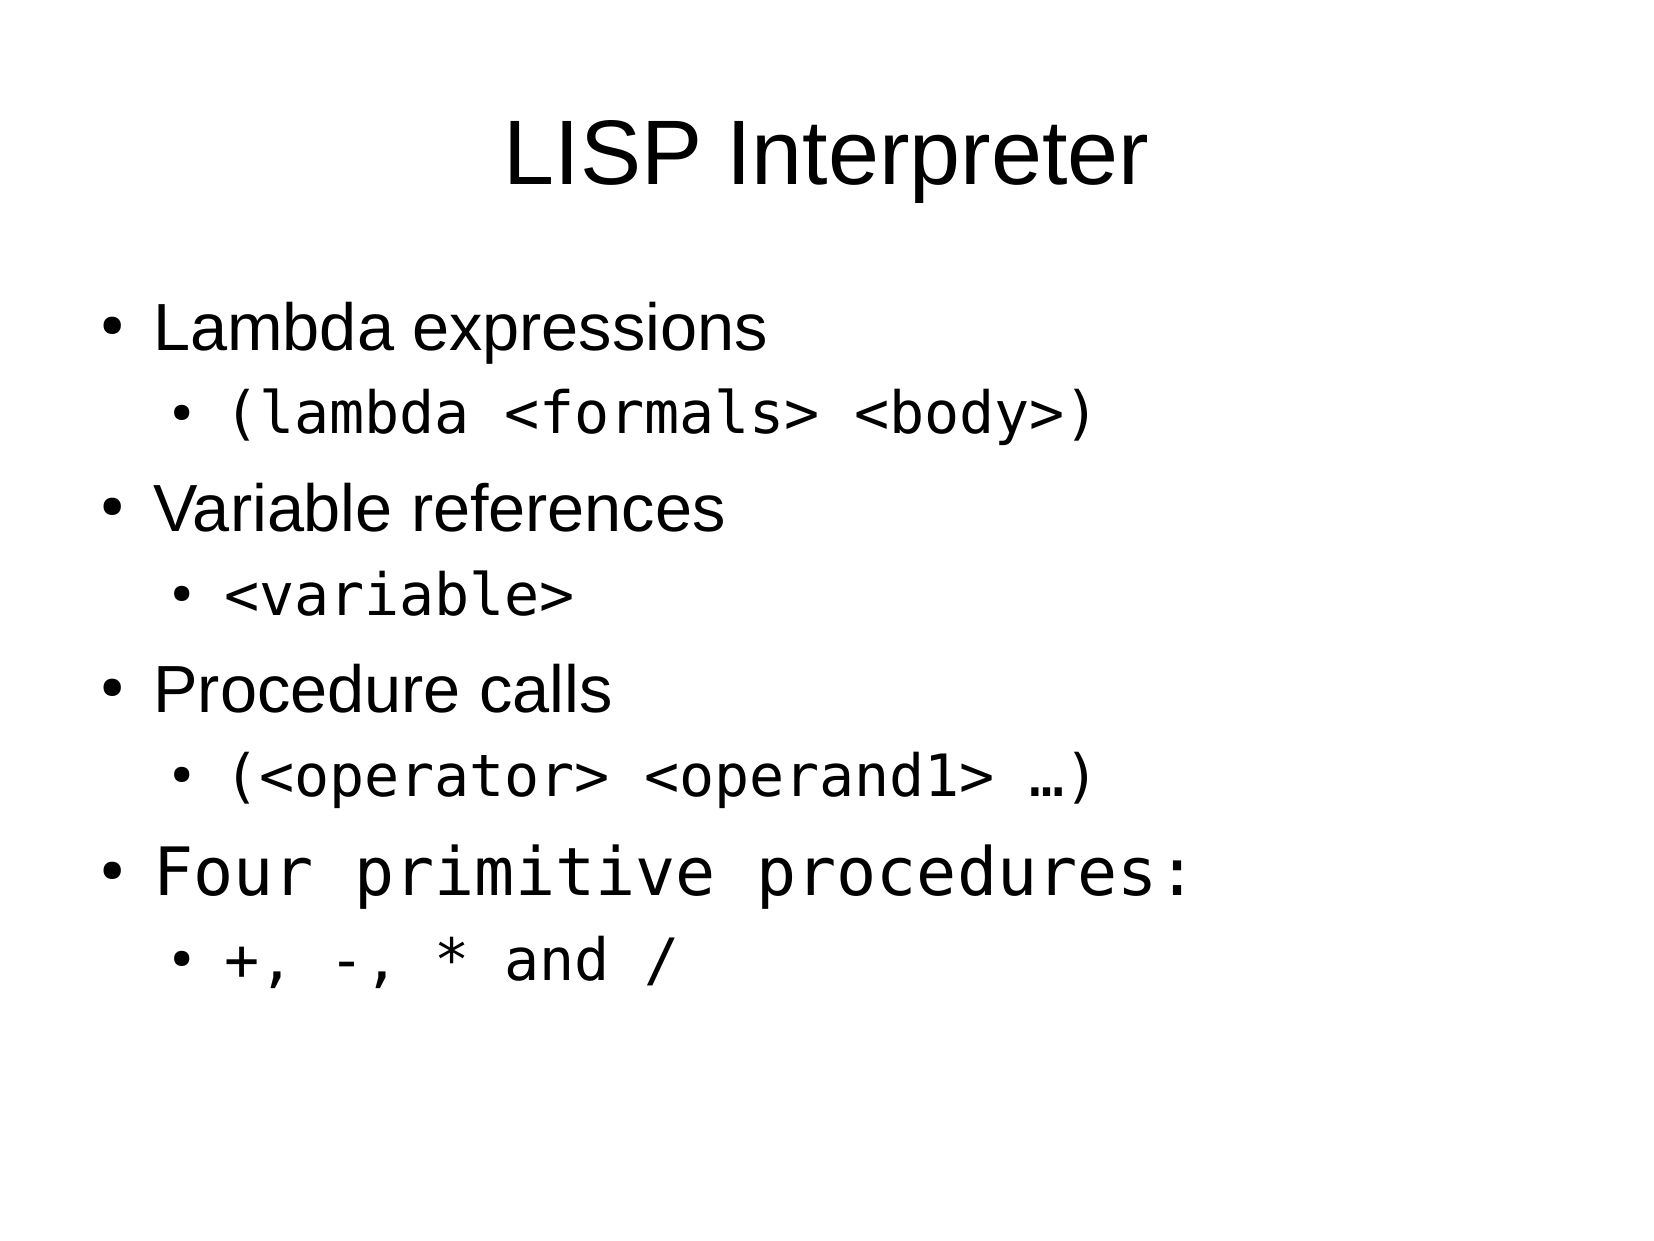

# LISP Interpreter
Lambda expressions
(lambda <formals> <body>)
Variable references
<variable>
Procedure calls
(<operator> <operand1> …)
Four primitive procedures:
+, -, * and /